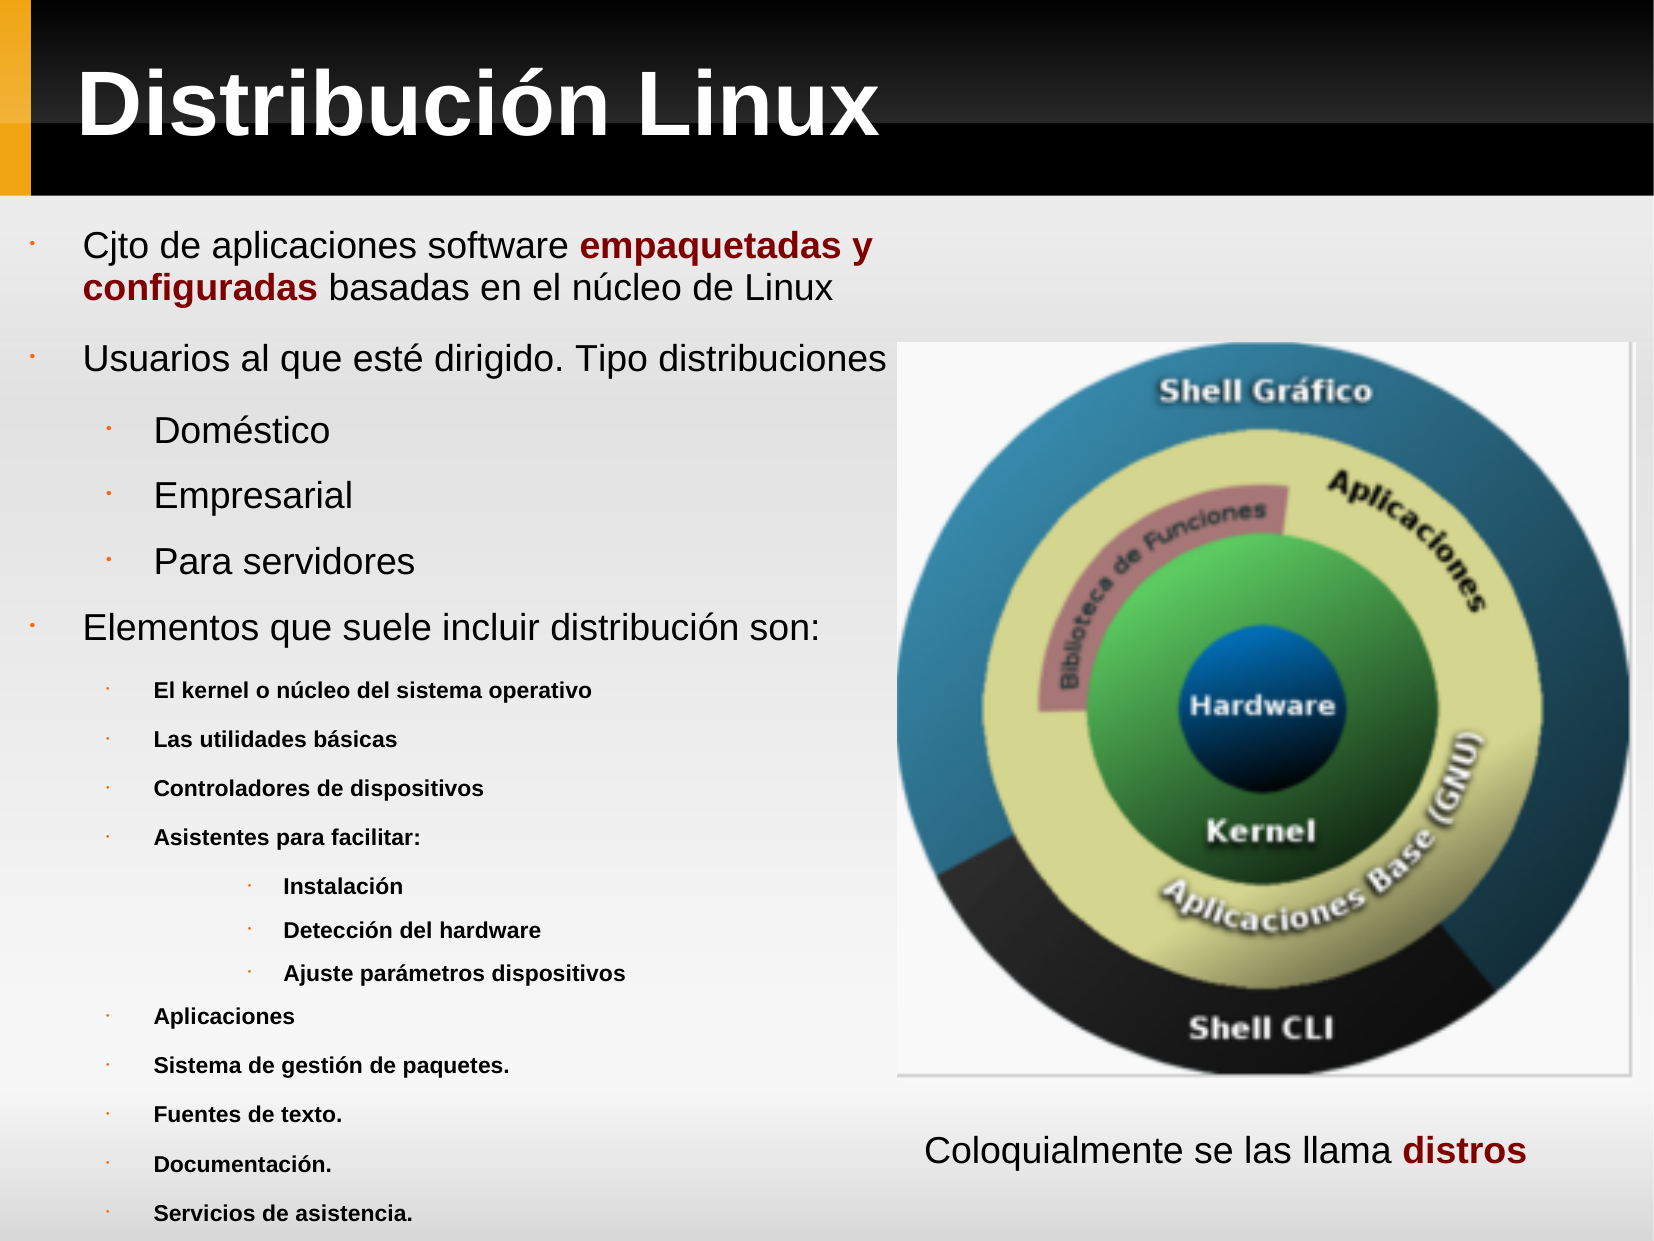

# Distribución Linux
Cjto de aplicaciones software empaquetadas y configuradas basadas en el núcleo de Linux
Usuarios al que esté dirigido. Tipo distribuciones
Doméstico
Empresarial
Para servidores
Elementos que suele incluir distribución son:
El kernel o núcleo del sistema operativo
Las utilidades básicas
Controladores de dispositivos
Asistentes para facilitar:
Instalación
Detección del hardware
Ajuste parámetros dispositivos
Aplicaciones
Sistema de gestión de paquetes.
Fuentes de texto.
Documentación.
Servicios de asistencia.
Coloquialmente se las llama distros